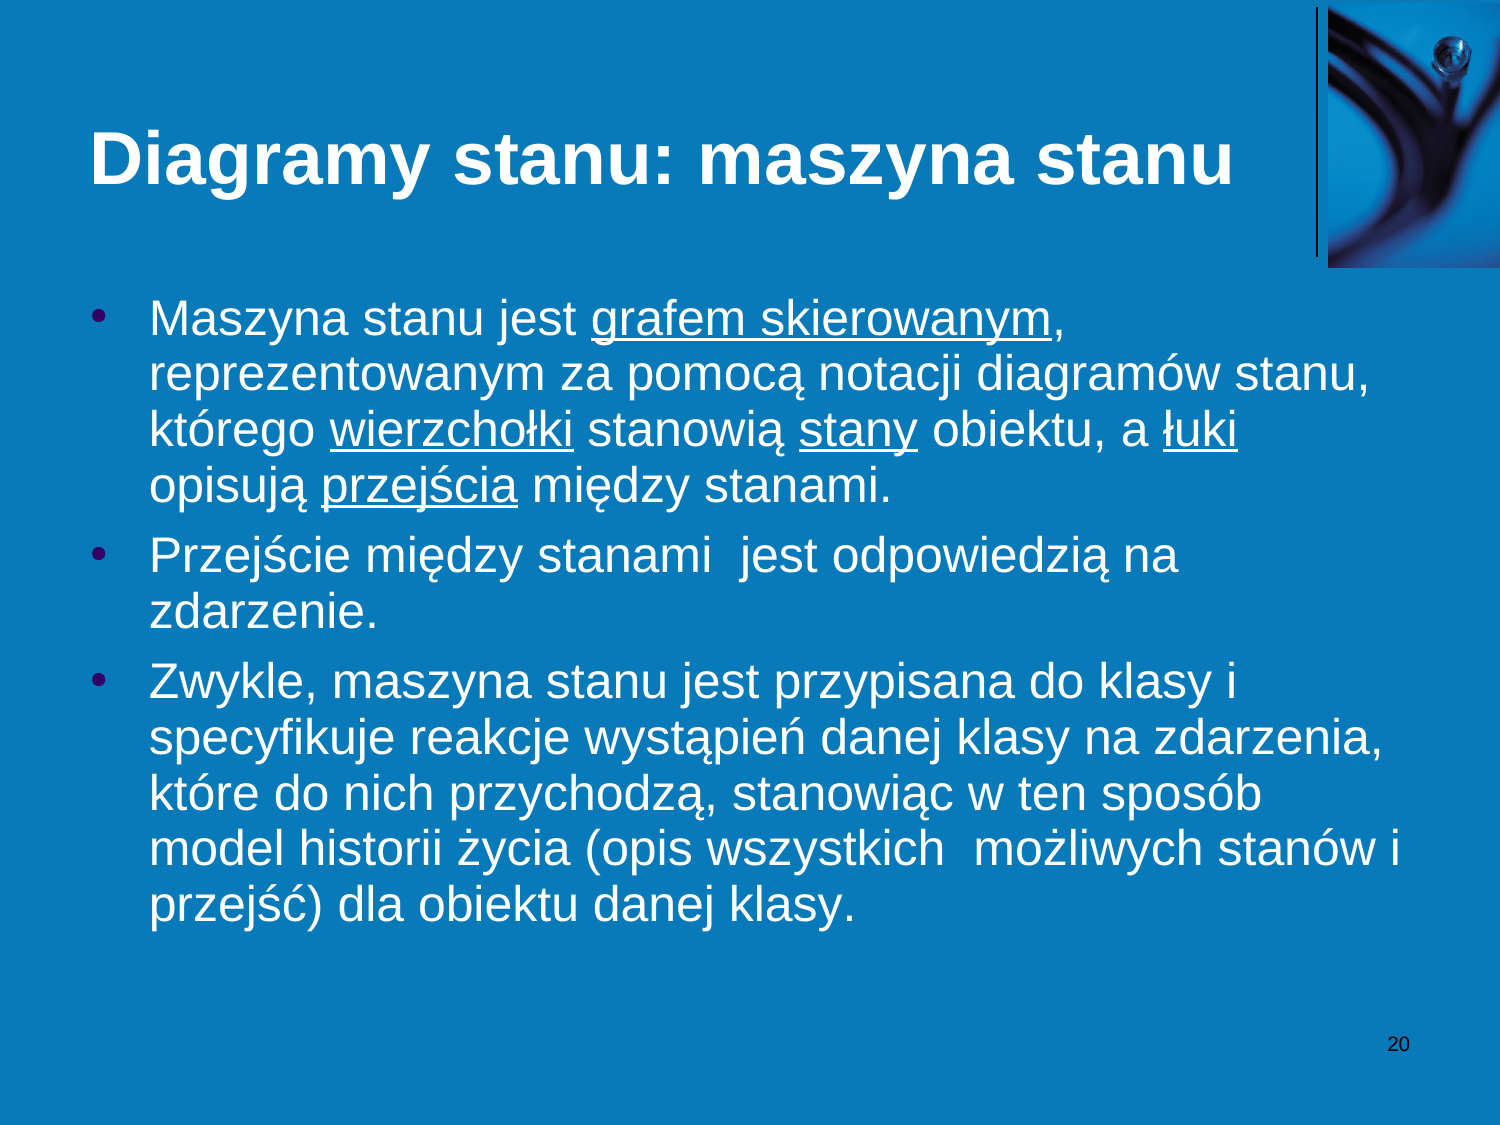

# Diagramy stanu: maszyna stanu
Maszyna stanu jest grafem skierowanym, reprezentowanym za pomocą notacji diagramów stanu, którego wierzchołki stanowią stany obiektu, a łuki opisują przejścia między stanami.
Przejście między stanami jest odpowiedzią na zdarzenie.
Zwykle, maszyna stanu jest przypisana do klasy i specyfikuje reakcje wystąpień danej klasy na zdarzenia, które do nich przychodzą, stanowiąc w ten sposób model historii życia (opis wszystkich możliwych stanów i przejść) dla obiektu danej klasy.
20